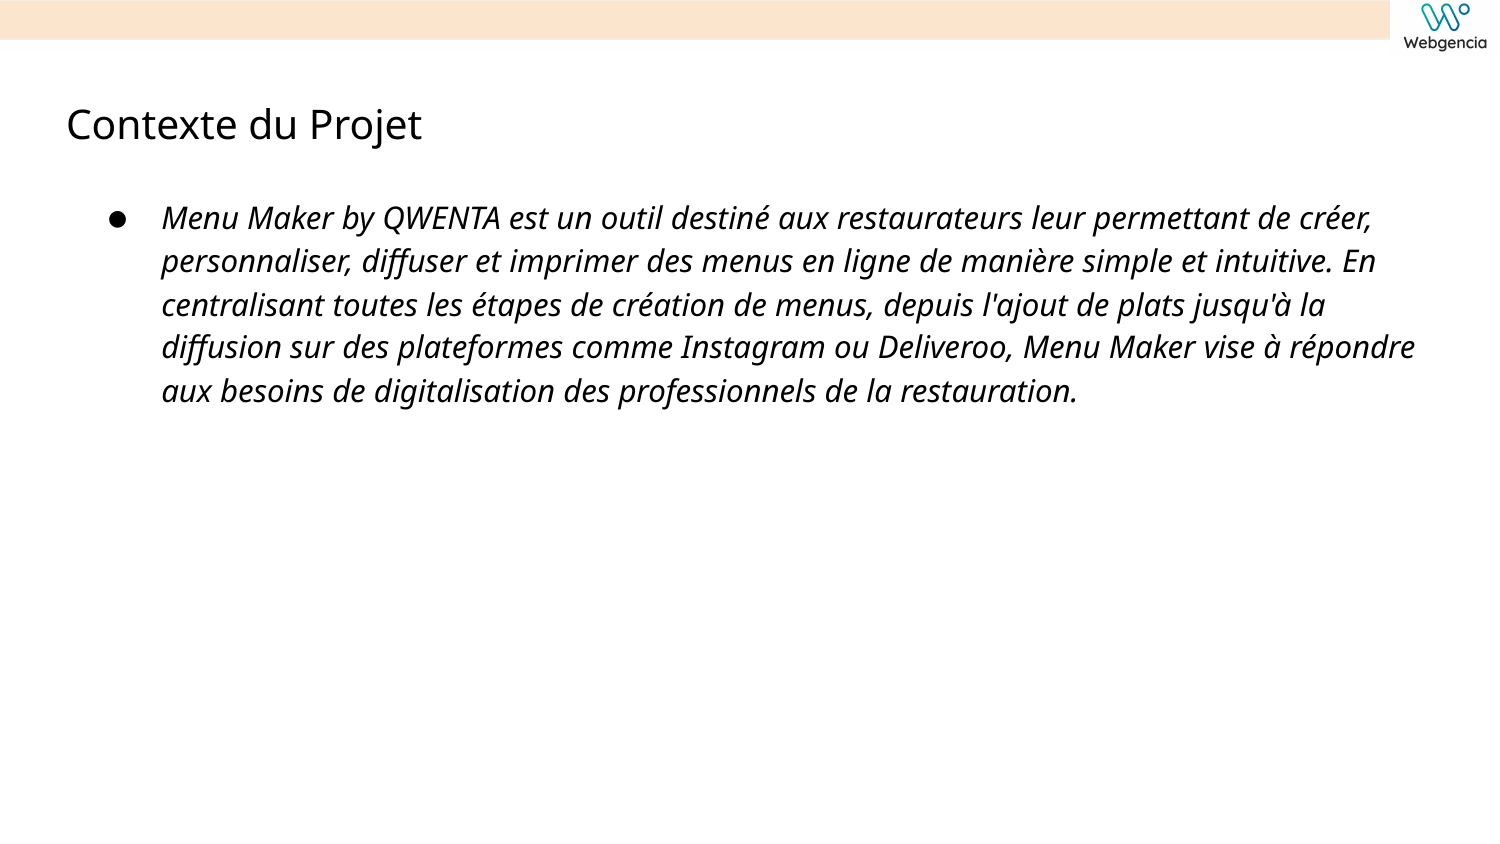

# Contexte du Projet
Menu Maker by QWENTA est un outil destiné aux restaurateurs leur permettant de créer, personnaliser, diffuser et imprimer des menus en ligne de manière simple et intuitive. En centralisant toutes les étapes de création de menus, depuis l'ajout de plats jusqu'à la diffusion sur des plateformes comme Instagram ou Deliveroo, Menu Maker vise à répondre aux besoins de digitalisation des professionnels de la restauration.